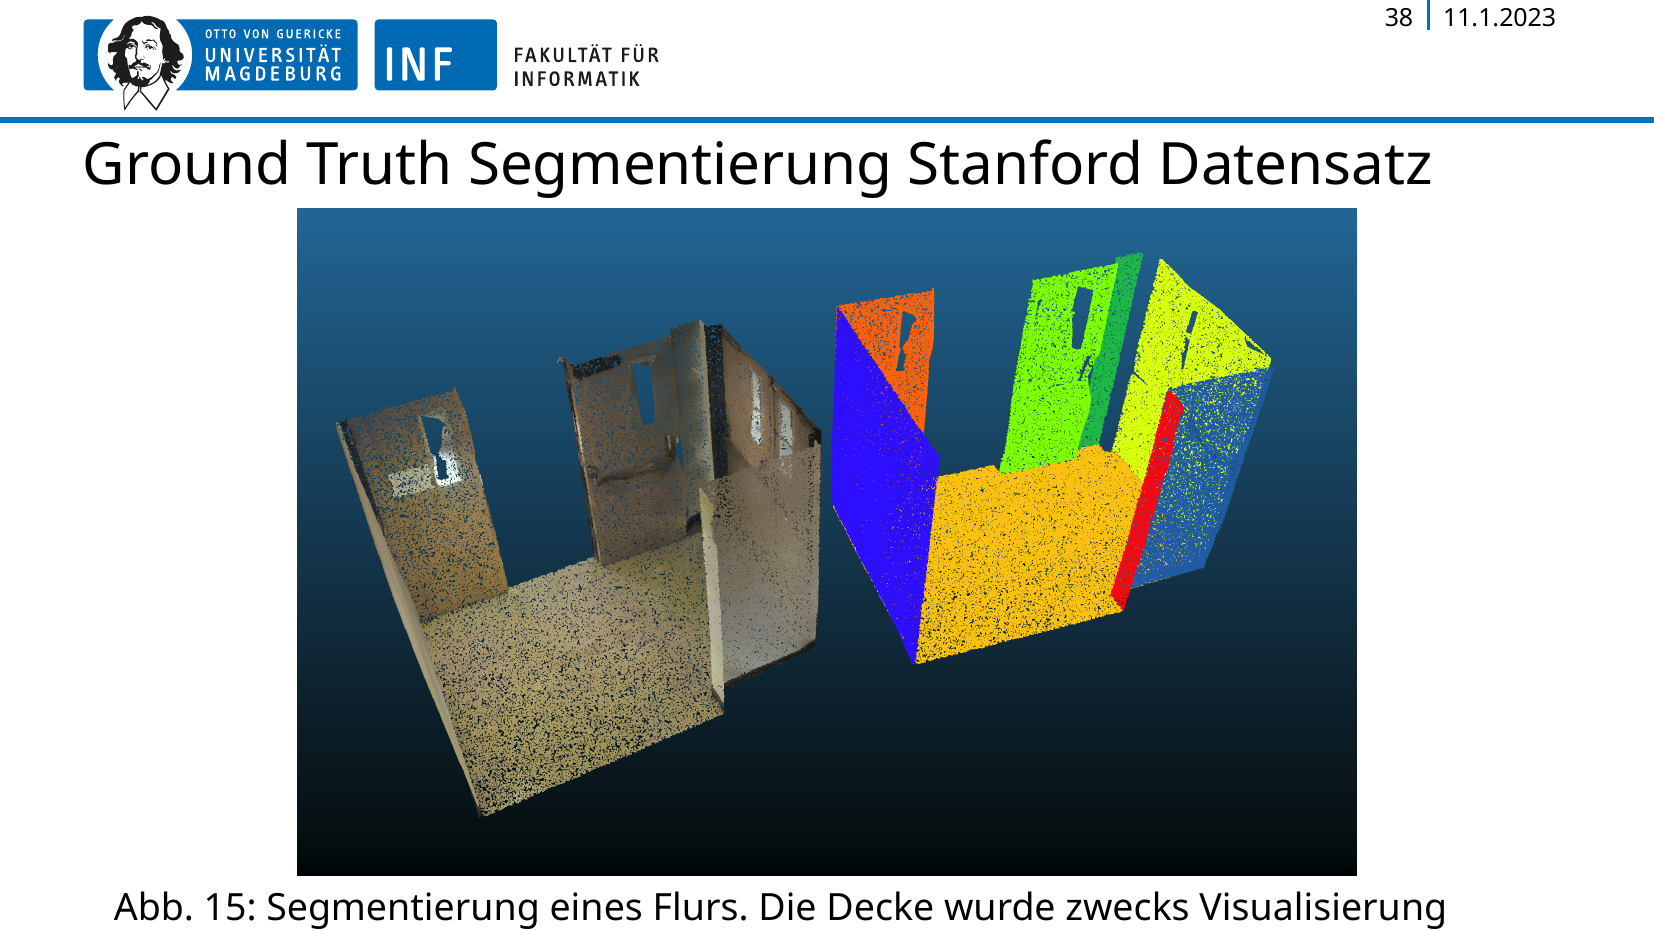

# Ground Truth Segmentierung Stanford Datensatz
Abb. 15: Segmentierung eines Flurs. Die Decke wurde zwecks Visualisierung entfernt